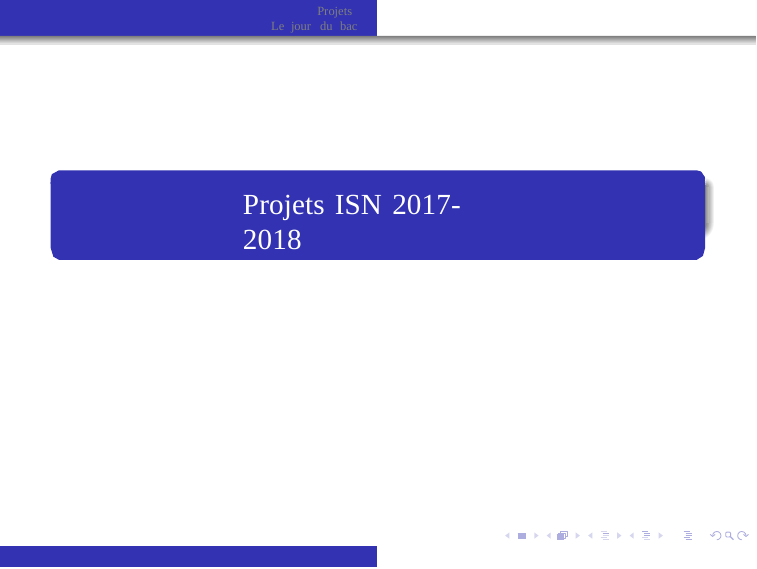

Projets
Le jour du bac
Projets ISN 2017-2018